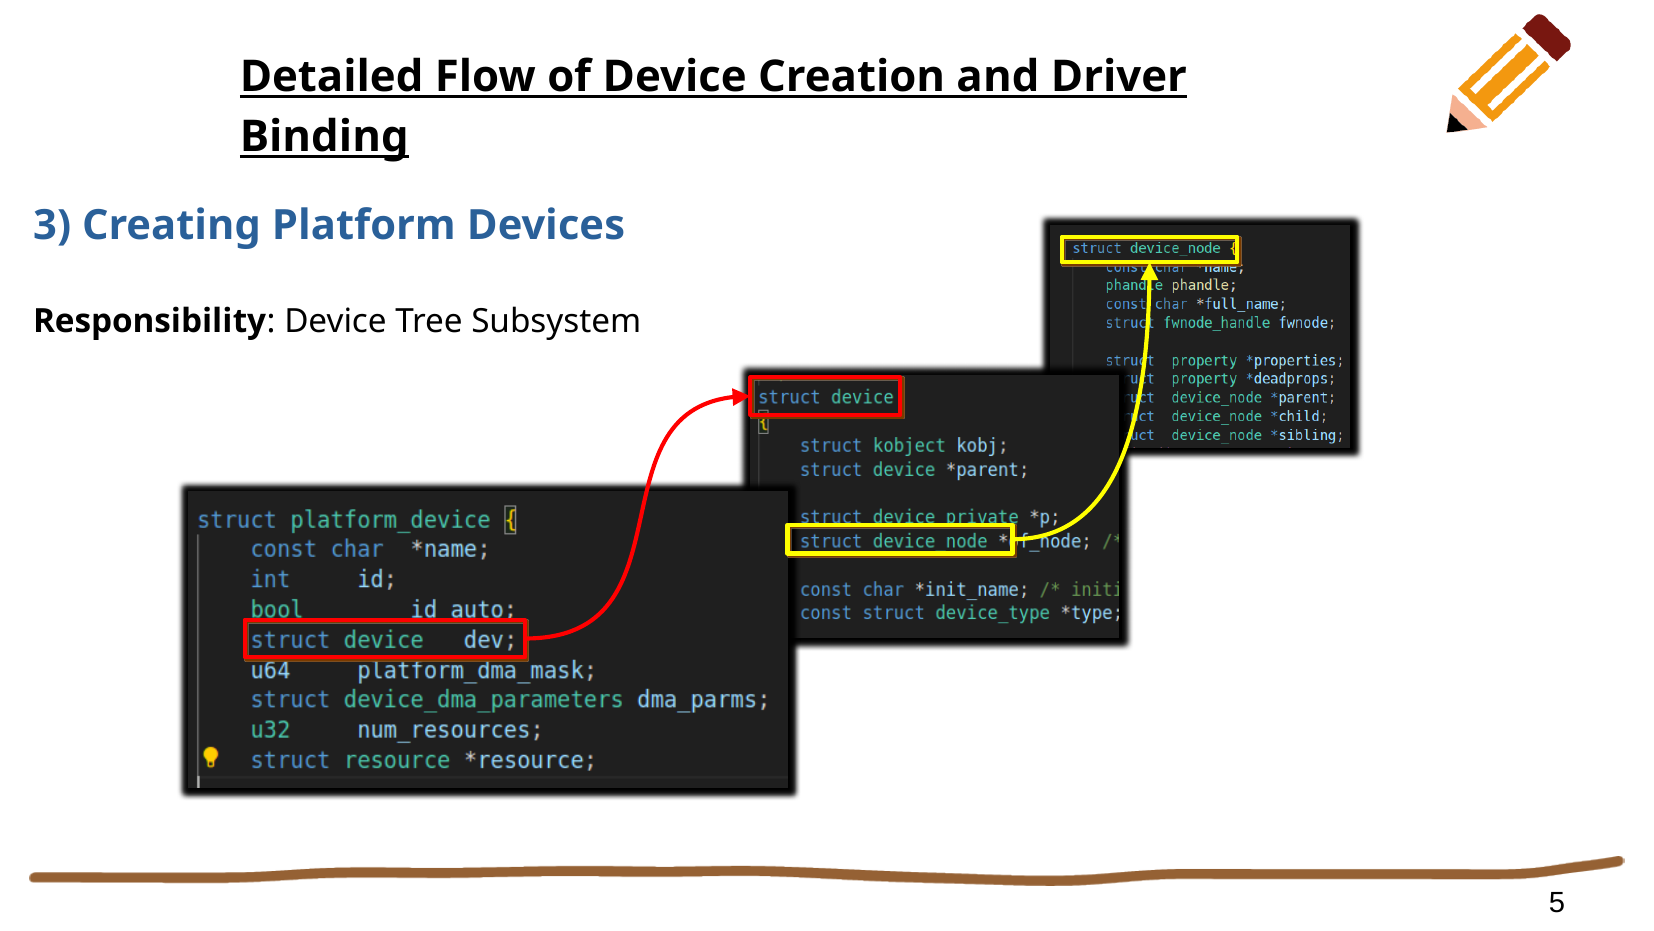

Detailed Flow of Device Creation and Driver Binding
3) Creating Platform Devices
Responsibility: Device Tree Subsystem
2
5